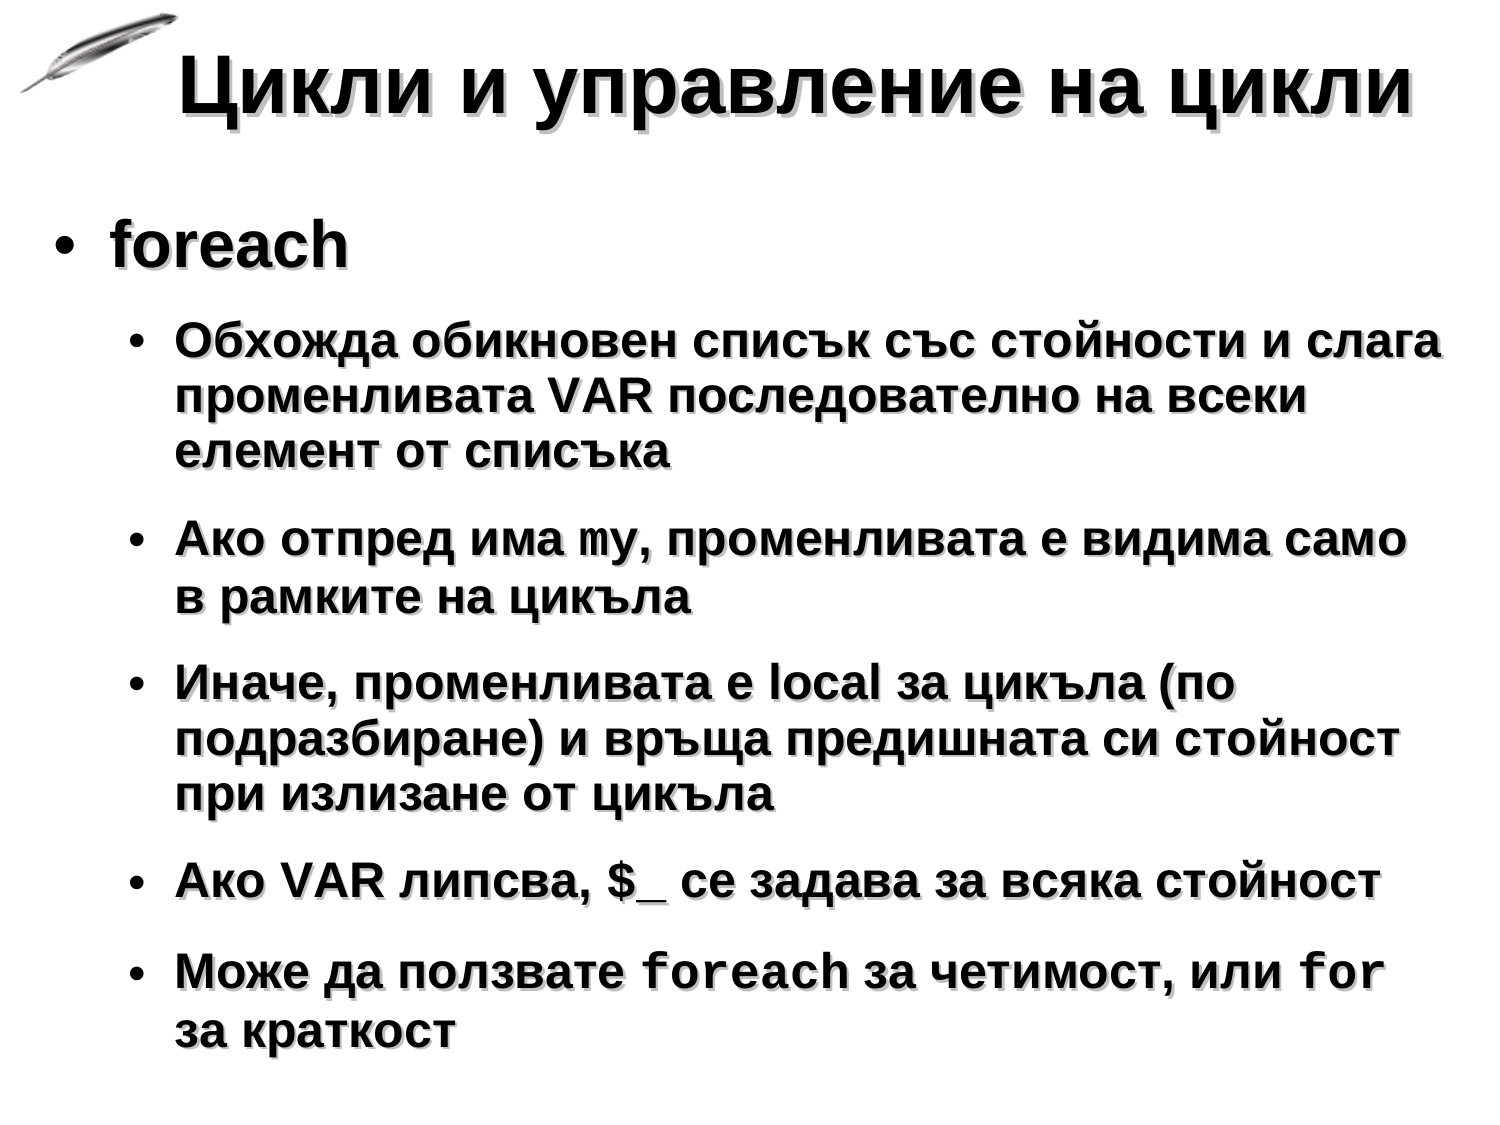

# Цикли и управление на цикли
foreach
Обхожда обикновен списък със стойности и слага променливата VAR последователно на всеки елемент от списъка
Ако отпред има my, променливата е видима само в рамките на цикъла
Иначе, променливата е local за цикъла (по подразбиране) и връща предишната си стойност при излизане от цикъла
Ако VAR липсва, $_ се задава за всяка стойност
Може да ползвате foreach за четимост, или for за краткост